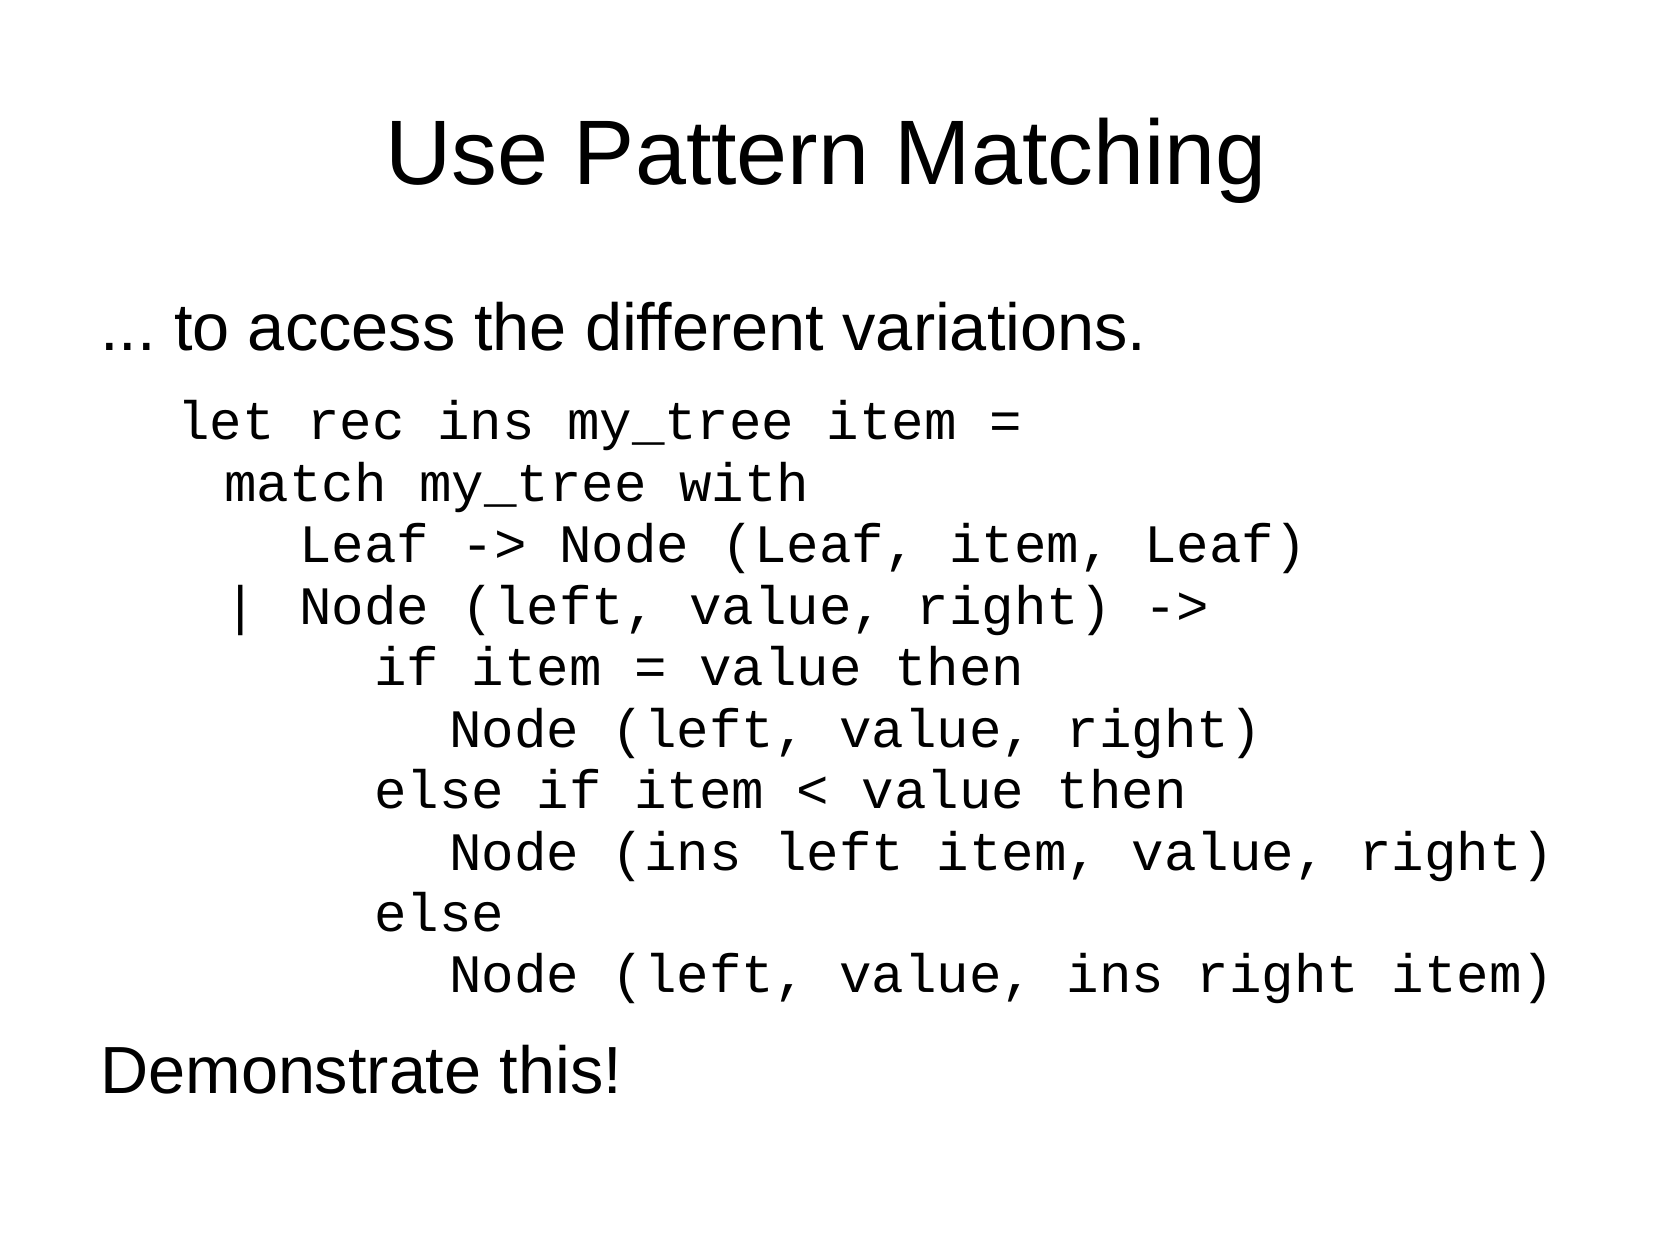

# Use Pattern Matching
... to access the different variations.
let rec ins my_tree item =
match my_tree with
	Leaf -> Node (Leaf, item, Leaf)
|	Node (left, value, right) ->
		if item = value then
			Node (left, value, right)
		else if item < value then
			Node (ins left item, value, right)
		else
			Node (left, value, ins right item)
Demonstrate this!